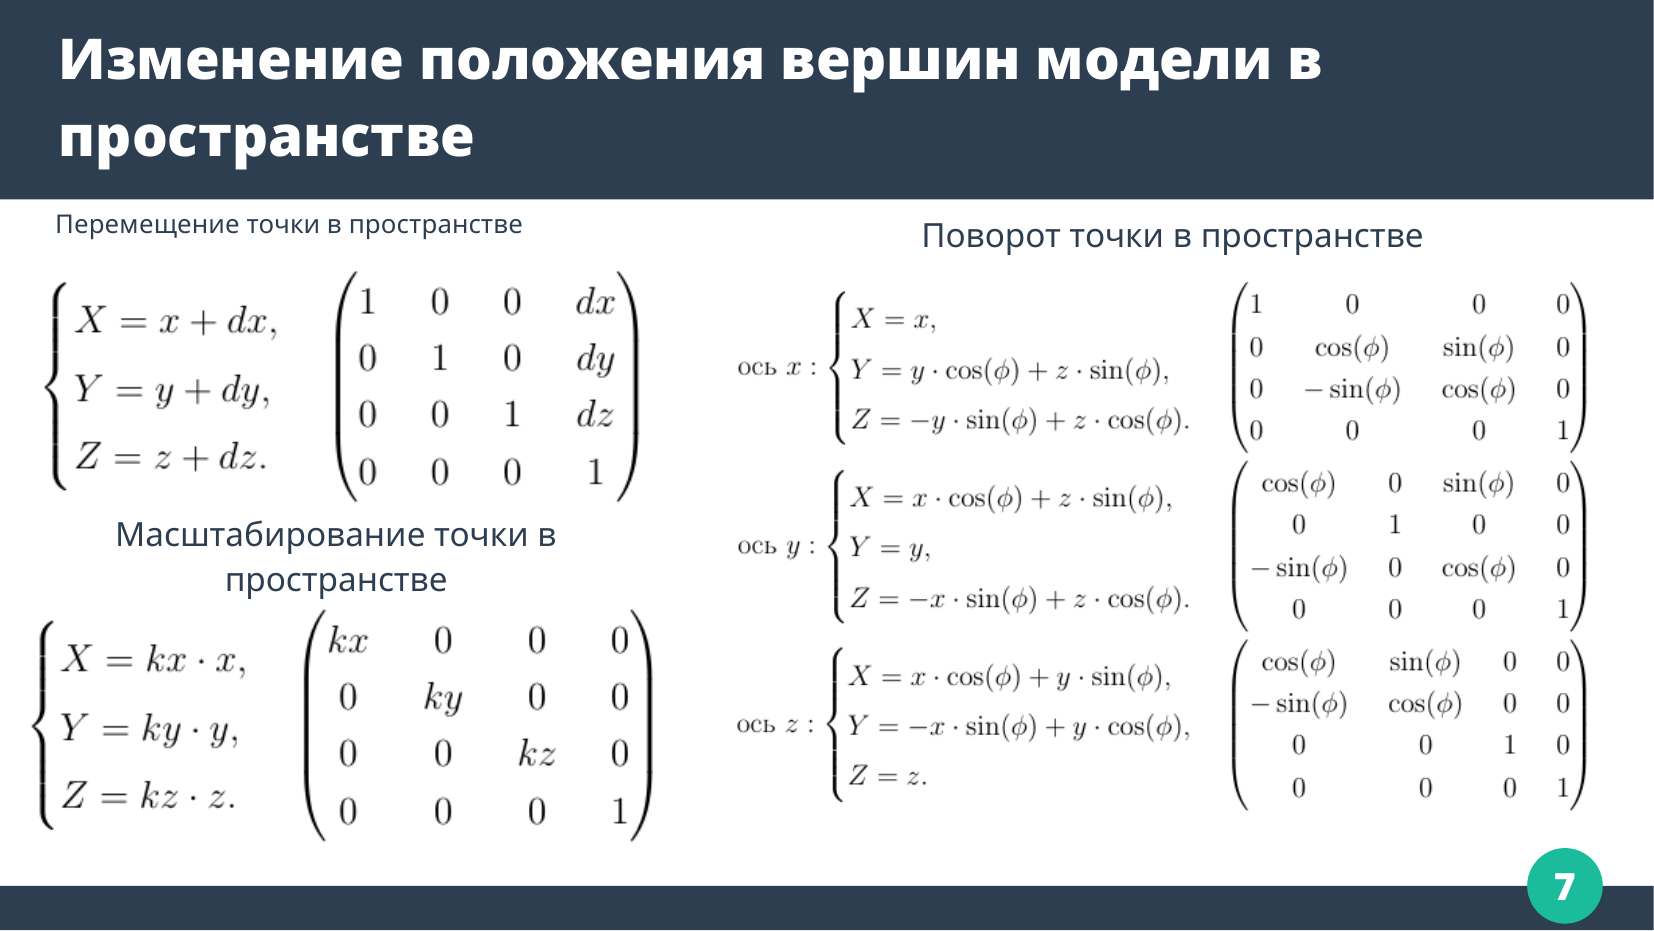

# Изменение положения вершин модели в пространстве
Поворот точки в пространстве
Перемещение точки в пространстве
Масштабирование точки в пространстве